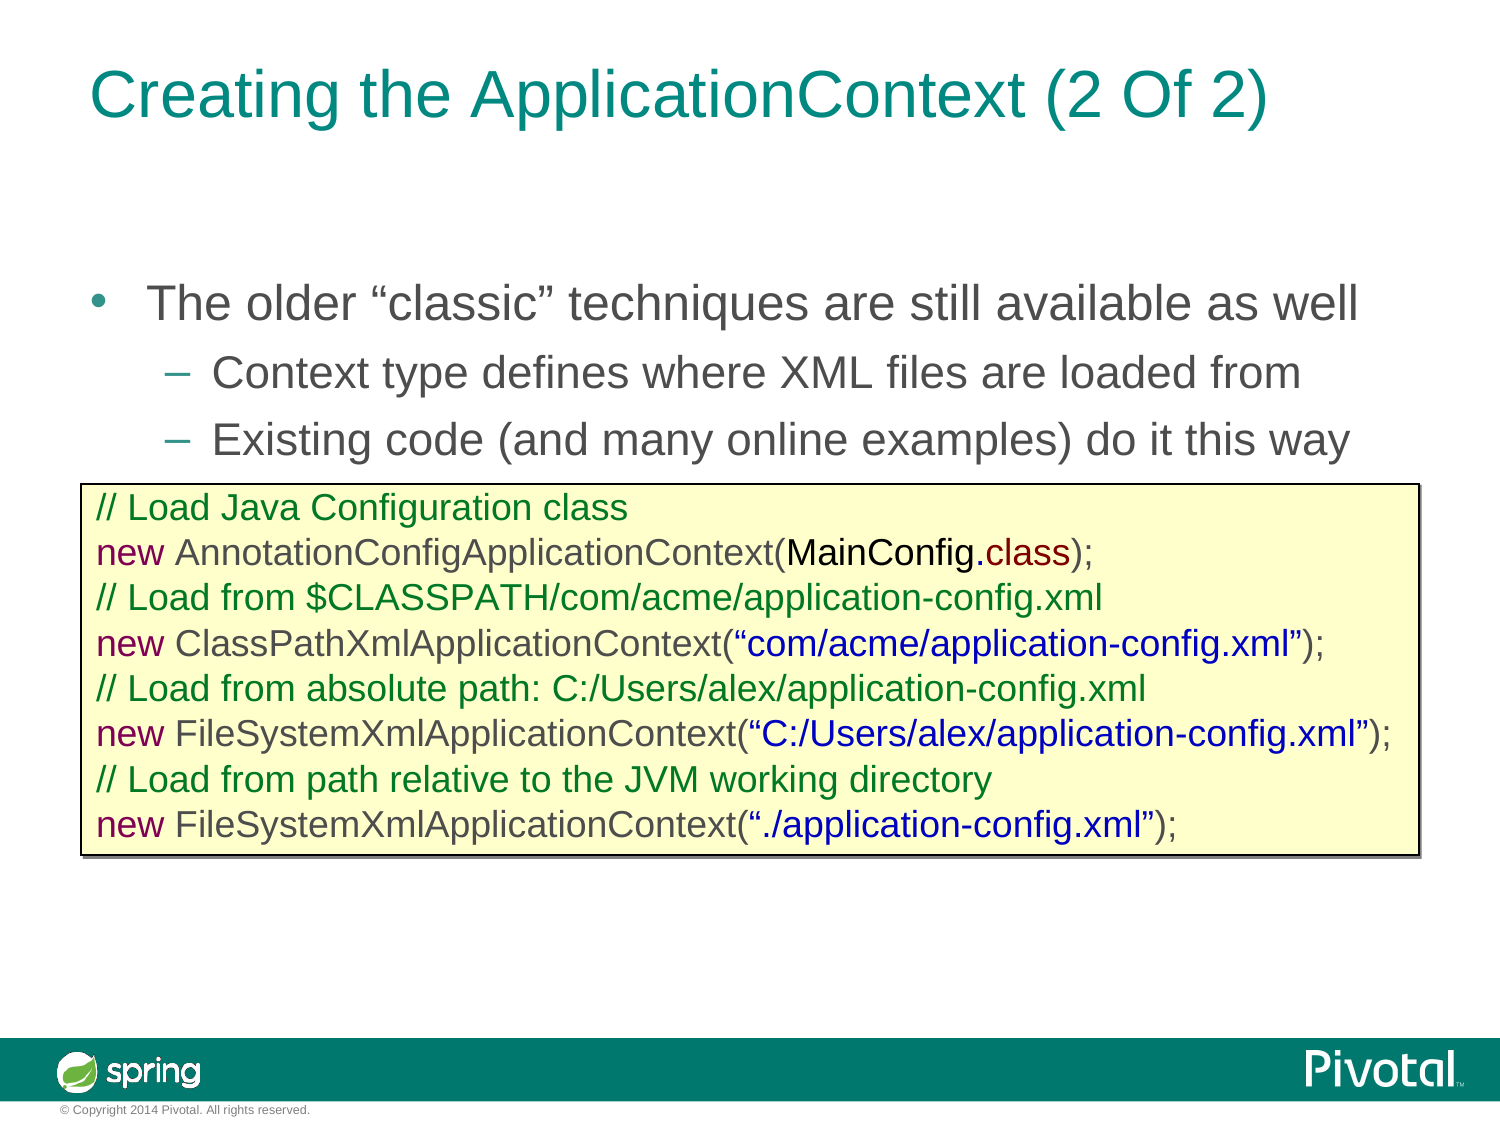

# Creating the ApplicationContext (2 Of 2)
The older “classic” techniques are still available as well
Context type defines where XML files are loaded from
Existing code (and many online examples) do it this way
// Load Java Configuration class
new AnnotationConfigApplicationContext(MainConfig.class);
// Load from $CLASSPATH/com/acme/application-config.xml
new ClassPathXmlApplicationContext(“com/acme/application-config.xml”);
// Load from absolute path: C:/Users/alex/application-config.xml
new FileSystemXmlApplicationContext(“C:/Users/alex/application-config.xml”);
// Load from path relative to the JVM working directory
new FileSystemXmlApplicationContext(“./application-config.xml”);